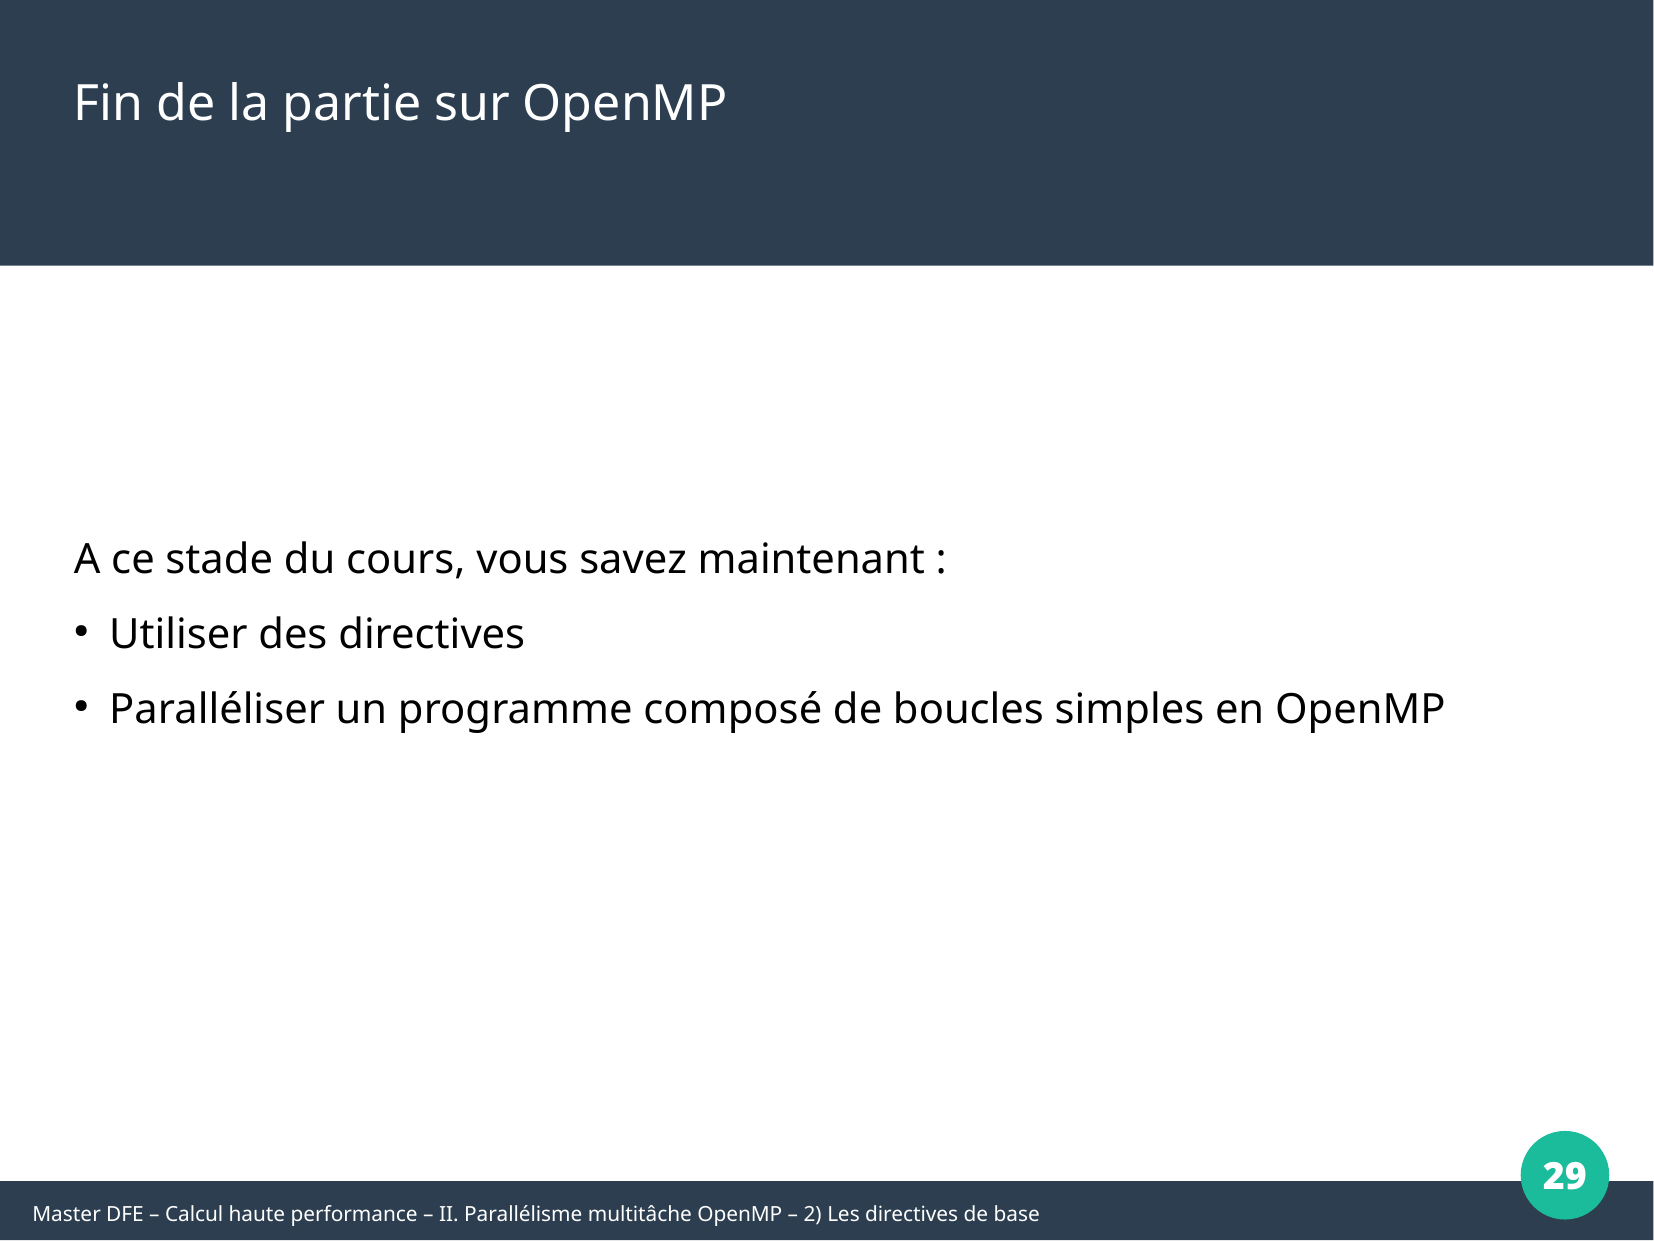

Fin de la partie sur OpenMP
A ce stade du cours, vous savez maintenant :
Utiliser des directives
Paralléliser un programme composé de boucles simples en OpenMP
29
Master DFE – Calcul haute performance – II. Parallélisme multitâche OpenMP – 2) Les directives de base